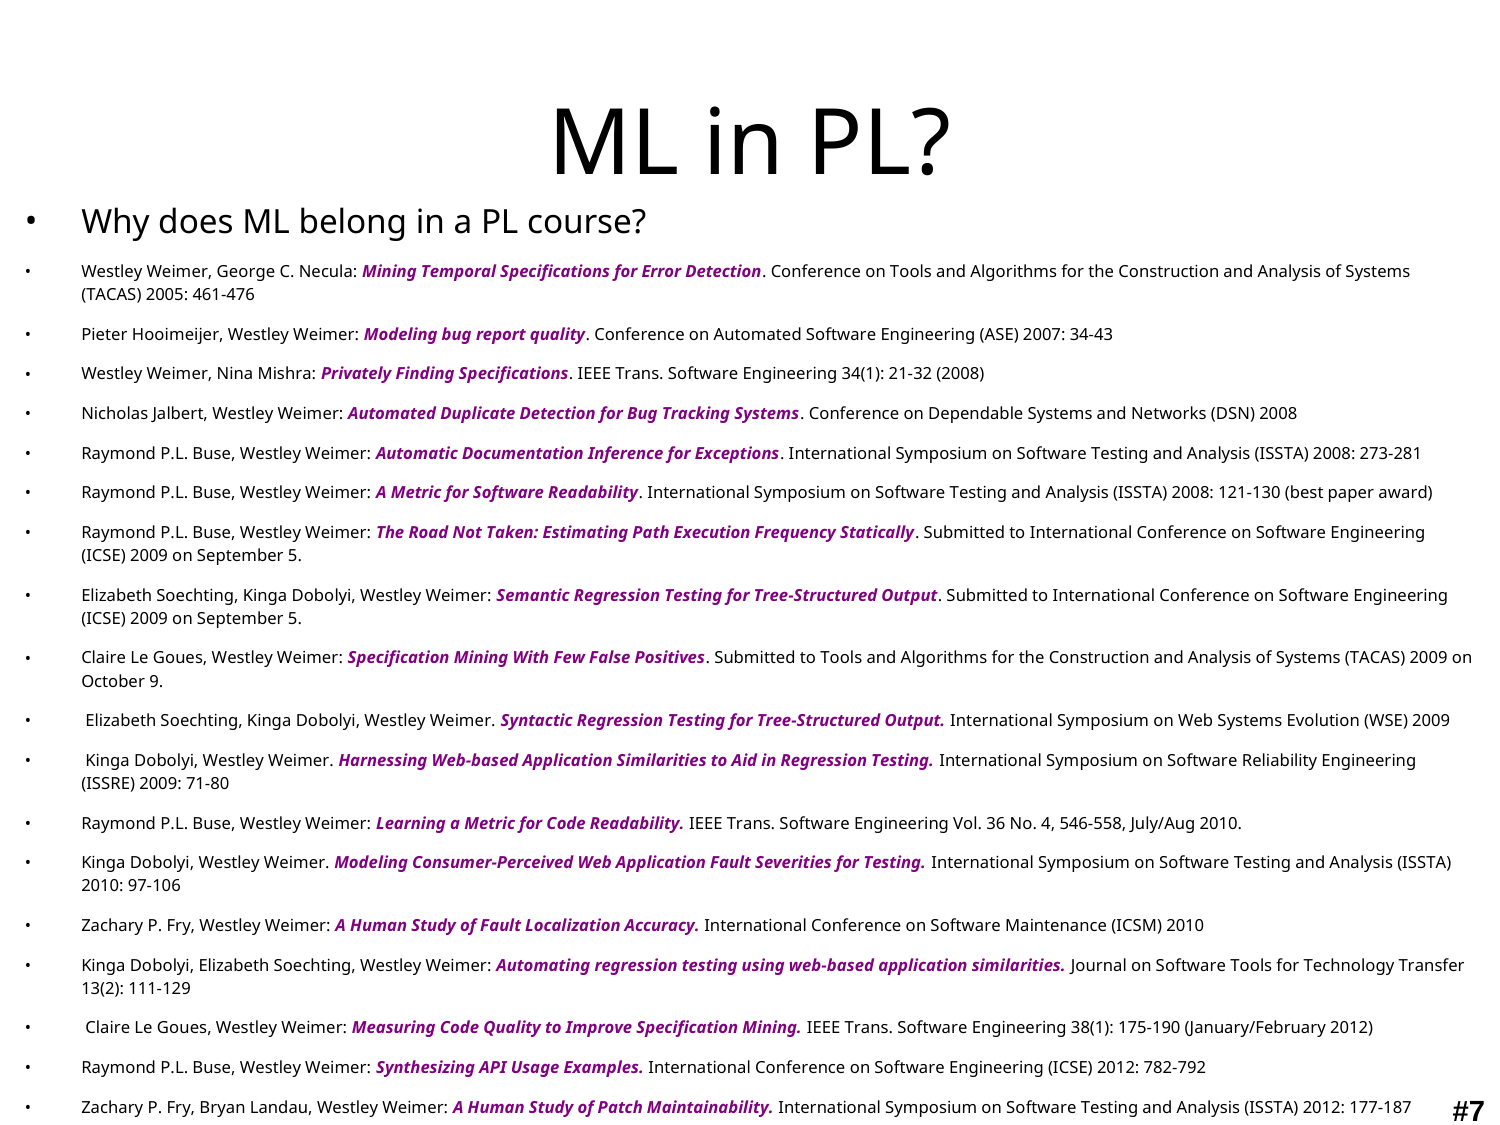

# ML in PL?
Why does ML belong in a PL course?
Westley Weimer, George C. Necula: Mining Temporal Specifications for Error Detection. Conference on Tools and Algorithms for the Construction and Analysis of Systems (TACAS) 2005: 461-476
Pieter Hooimeijer, Westley Weimer: Modeling bug report quality. Conference on Automated Software Engineering (ASE) 2007: 34-43
Westley Weimer, Nina Mishra: Privately Finding Specifications. IEEE Trans. Software Engineering 34(1): 21-32 (2008)
Nicholas Jalbert, Westley Weimer: Automated Duplicate Detection for Bug Tracking Systems. Conference on Dependable Systems and Networks (DSN) 2008
Raymond P.L. Buse, Westley Weimer: Automatic Documentation Inference for Exceptions. International Symposium on Software Testing and Analysis (ISSTA) 2008: 273-281
Raymond P.L. Buse, Westley Weimer: A Metric for Software Readability. International Symposium on Software Testing and Analysis (ISSTA) 2008: 121-130 (best paper award)
Raymond P.L. Buse, Westley Weimer: The Road Not Taken: Estimating Path Execution Frequency Statically. Submitted to International Conference on Software Engineering (ICSE) 2009 on September 5.
Elizabeth Soechting, Kinga Dobolyi, Westley Weimer: Semantic Regression Testing for Tree-Structured Output. Submitted to International Conference on Software Engineering (ICSE) 2009 on September 5.
Claire Le Goues, Westley Weimer: Specification Mining With Few False Positives. Submitted to Tools and Algorithms for the Construction and Analysis of Systems (TACAS) 2009 on October 9.
 Elizabeth Soechting, Kinga Dobolyi, Westley Weimer. Syntactic Regression Testing for Tree-Structured Output. International Symposium on Web Systems Evolution (WSE) 2009
 Kinga Dobolyi, Westley Weimer. Harnessing Web-based Application Similarities to Aid in Regression Testing. International Symposium on Software Reliability Engineering (ISSRE) 2009: 71-80
Raymond P.L. Buse, Westley Weimer: Learning a Metric for Code Readability. IEEE Trans. Software Engineering Vol. 36 No. 4, 546-558, July/Aug 2010.
Kinga Dobolyi, Westley Weimer. Modeling Consumer-Perceived Web Application Fault Severities for Testing. International Symposium on Software Testing and Analysis (ISSTA) 2010: 97-106
Zachary P. Fry, Westley Weimer: A Human Study of Fault Localization Accuracy. International Conference on Software Maintenance (ICSM) 2010
Kinga Dobolyi, Elizabeth Soechting, Westley Weimer: Automating regression testing using web-based application similarities. Journal on Software Tools for Technology Transfer 13(2): 111-129
 Claire Le Goues, Westley Weimer: Measuring Code Quality to Improve Specification Mining. IEEE Trans. Software Engineering 38(1): 175-190 (January/February 2012)
Raymond P.L. Buse, Westley Weimer: Synthesizing API Usage Examples. International Conference on Software Engineering (ICSE) 2012: 782-792
Zachary P. Fry, Bryan Landau, Westley Weimer: A Human Study of Patch Maintainability. International Symposium on Software Testing and Analysis (ISSTA) 2012: 177-187
Zachary P. Fry, Westley Weimer: Clustering Static Analysis Defect Reports to Reduce Maintenance Costs. IEEE Working Conference on Reverse Engineering (WCRE) 2013: 282-291
7